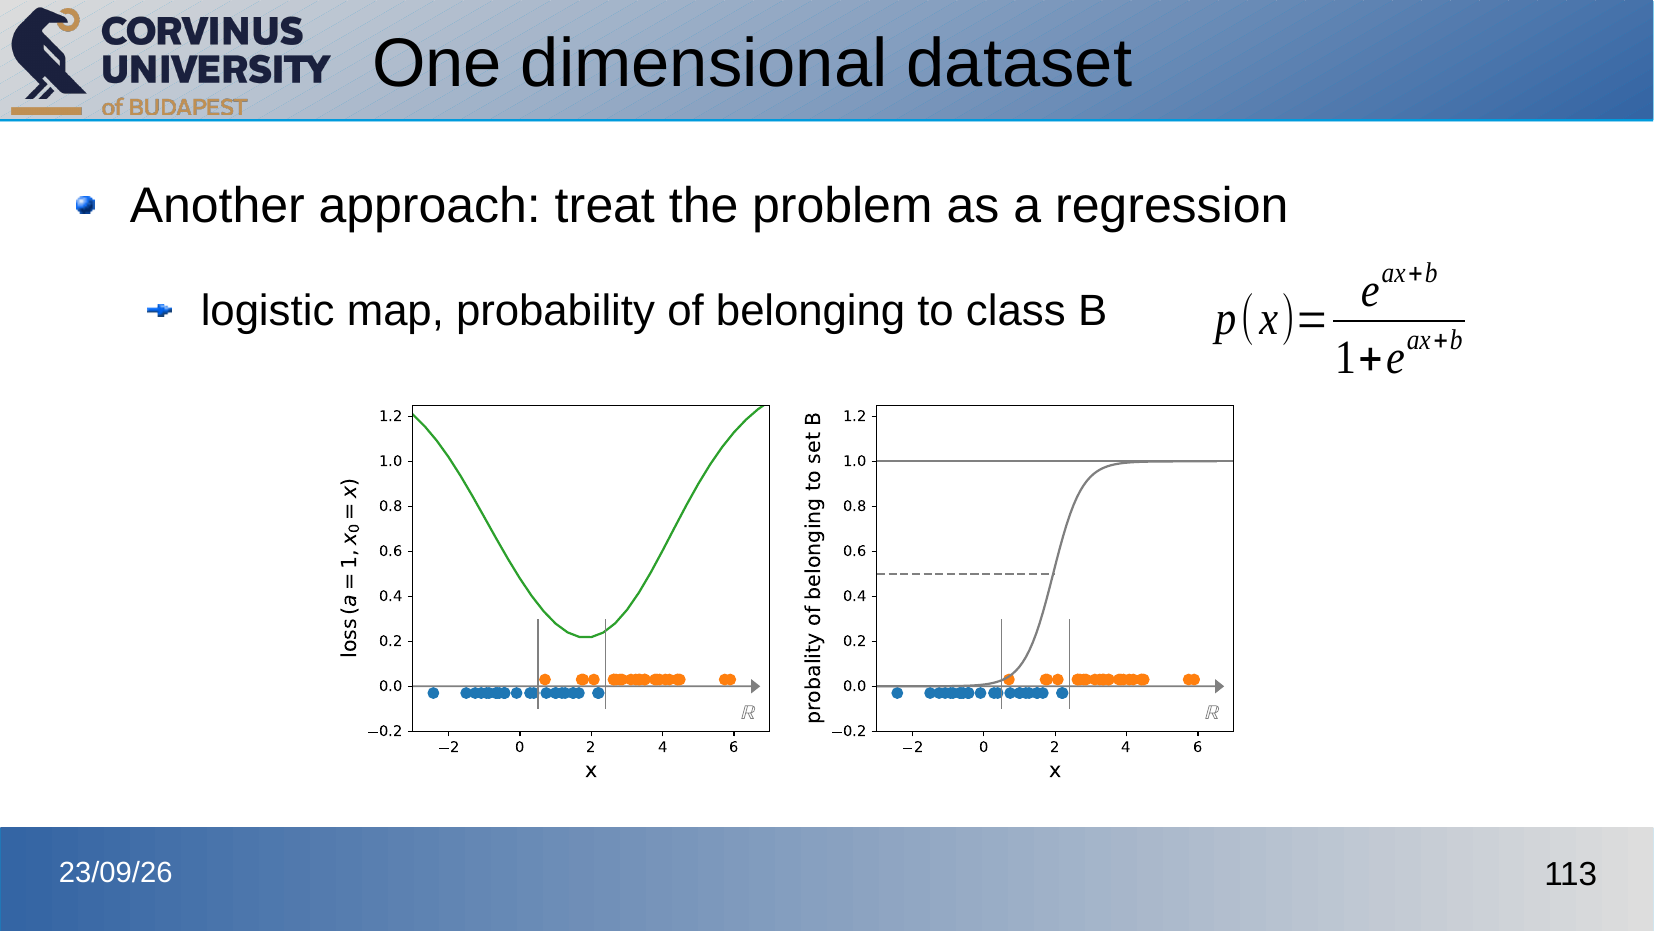

# One dimensional dataset
Another approach: treat the problem as a regression
logistic map, probability of belonging to class B